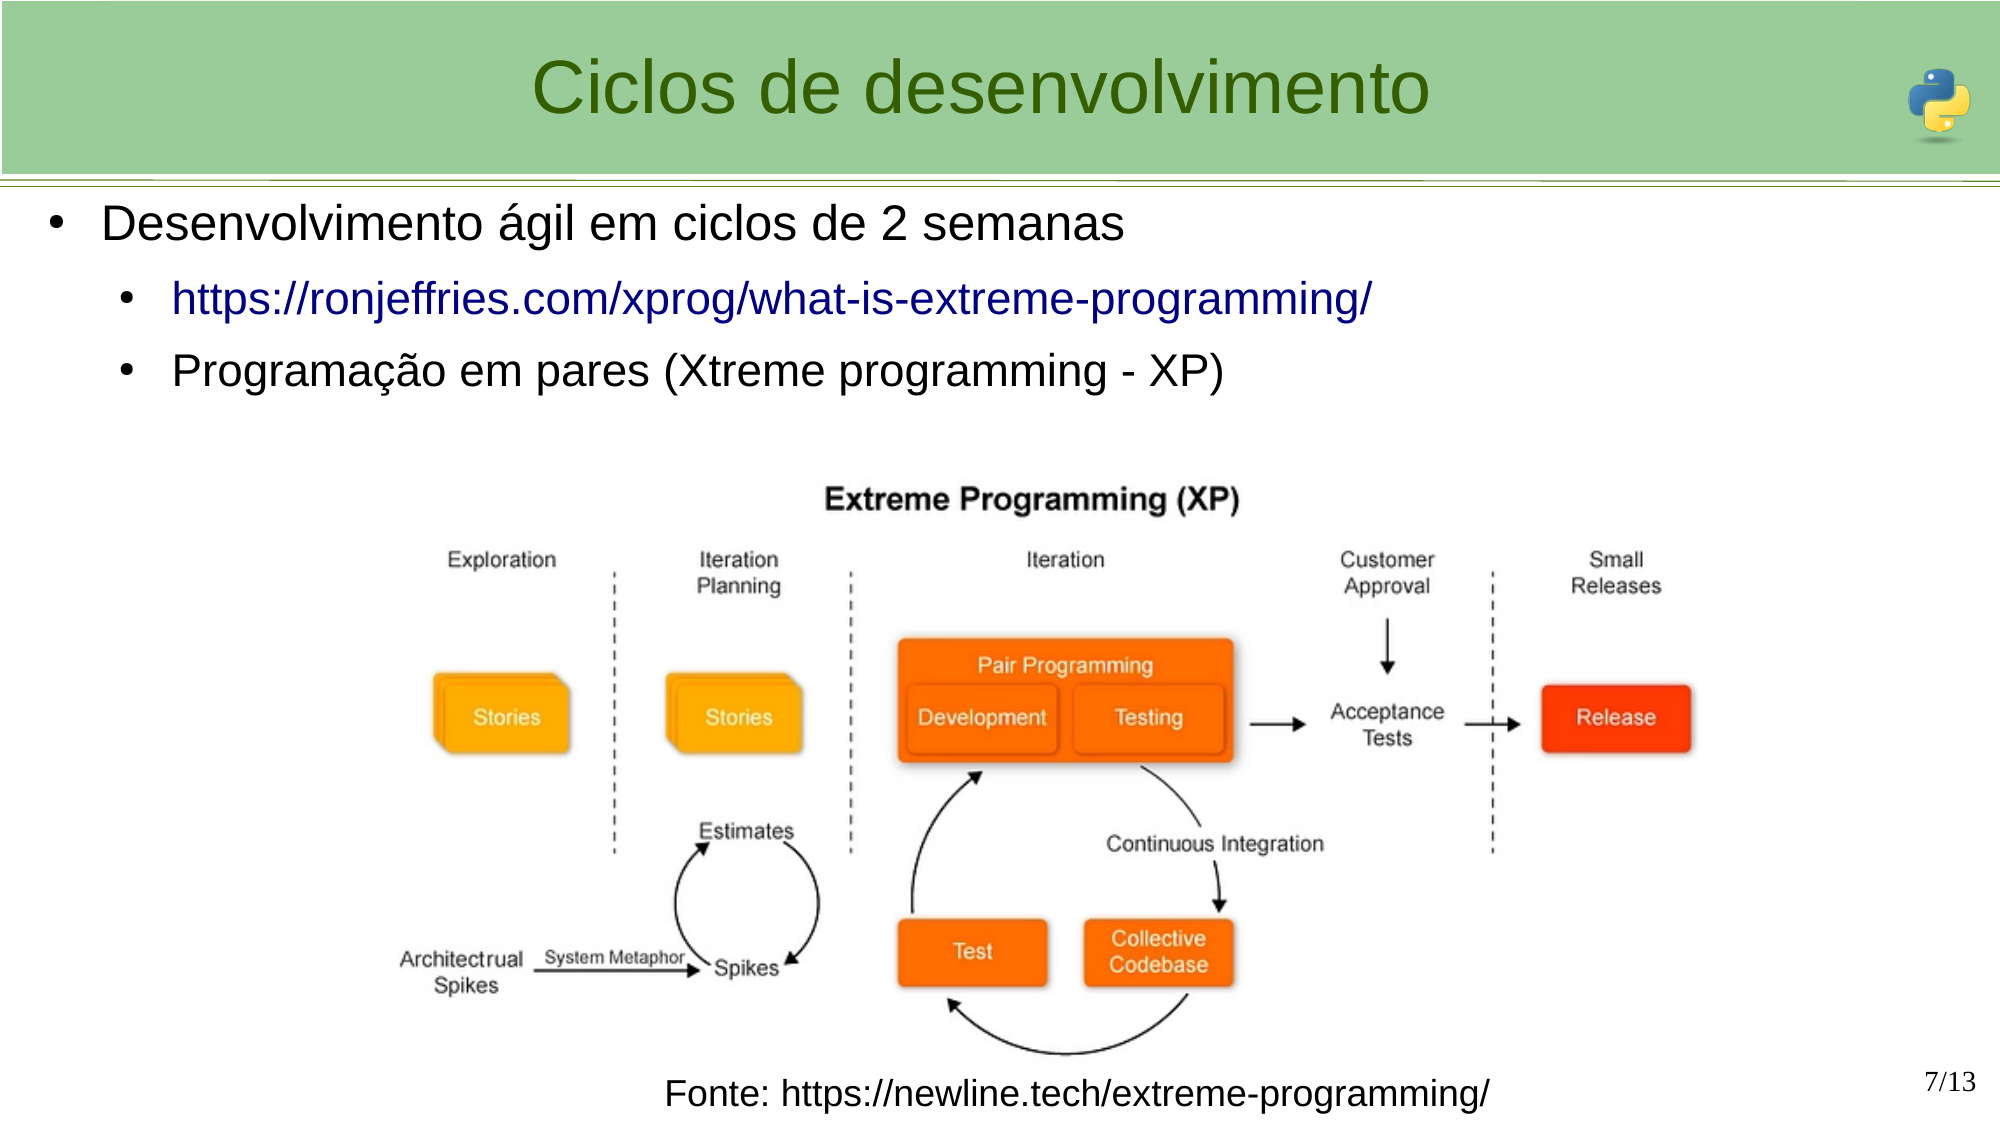

# Ciclos de desenvolvimento
Desenvolvimento ágil em ciclos de 2 semanas
https://ronjeffries.com/xprog/what-is-extreme-programming/
Programação em pares (Xtreme programming - XP)
7
Fonte: https://newline.tech/extreme-programming/